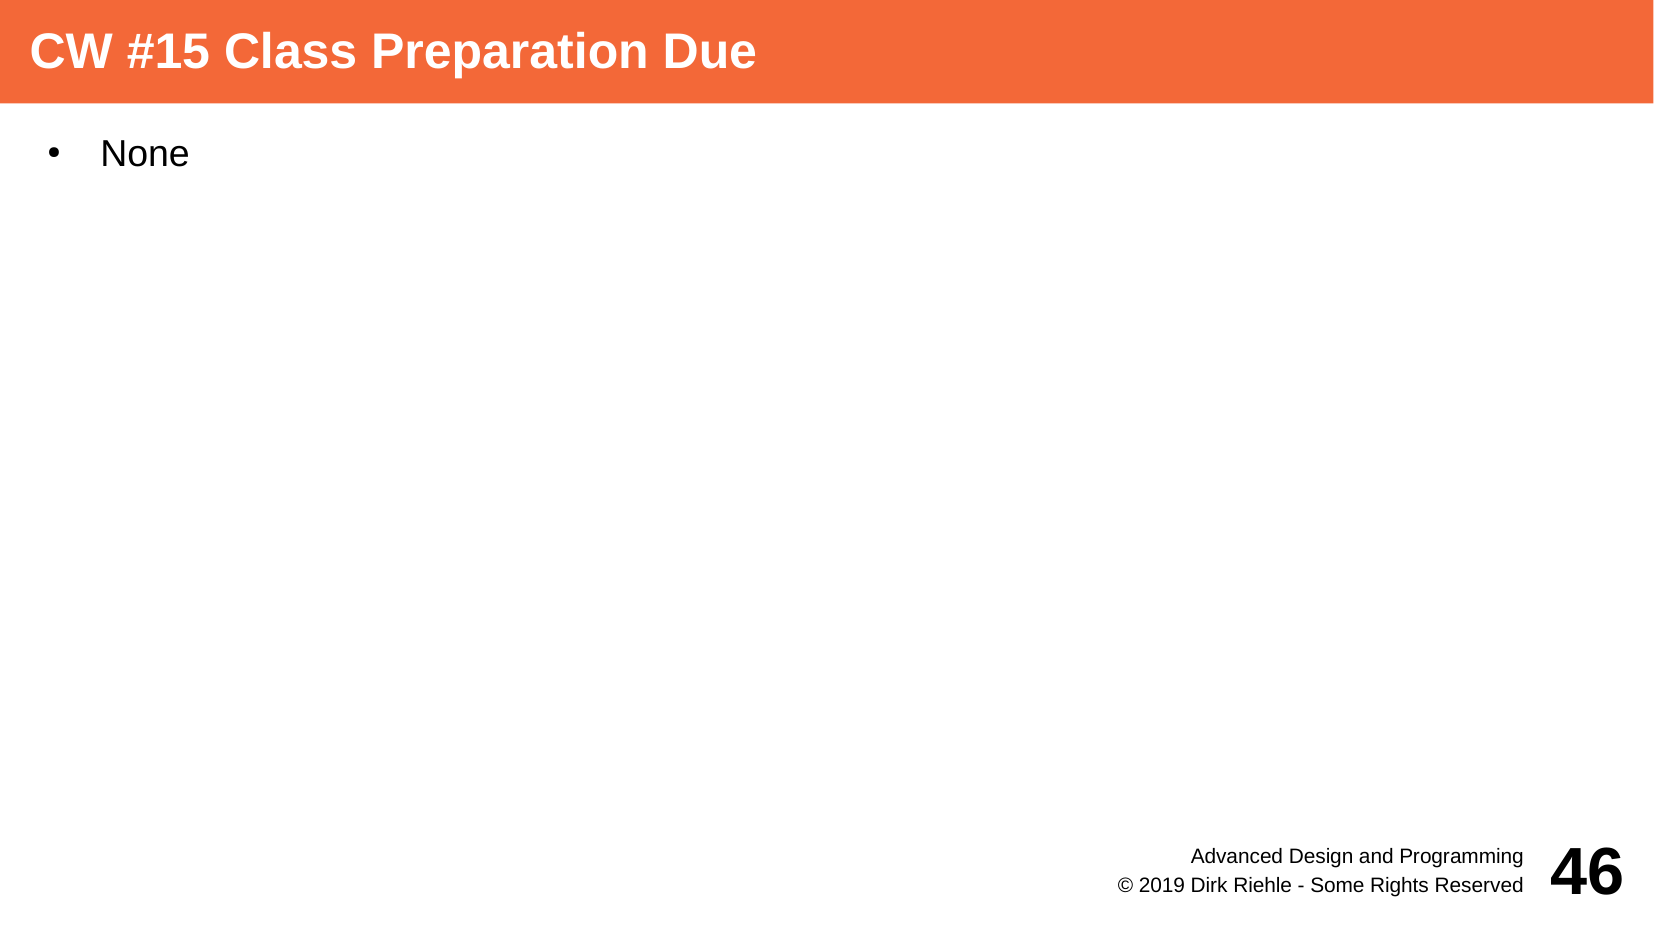

# CW #15 Class Preparation Due
None
Advanced Design and Programming
46
© 2019 Dirk Riehle - Some Rights Reserved